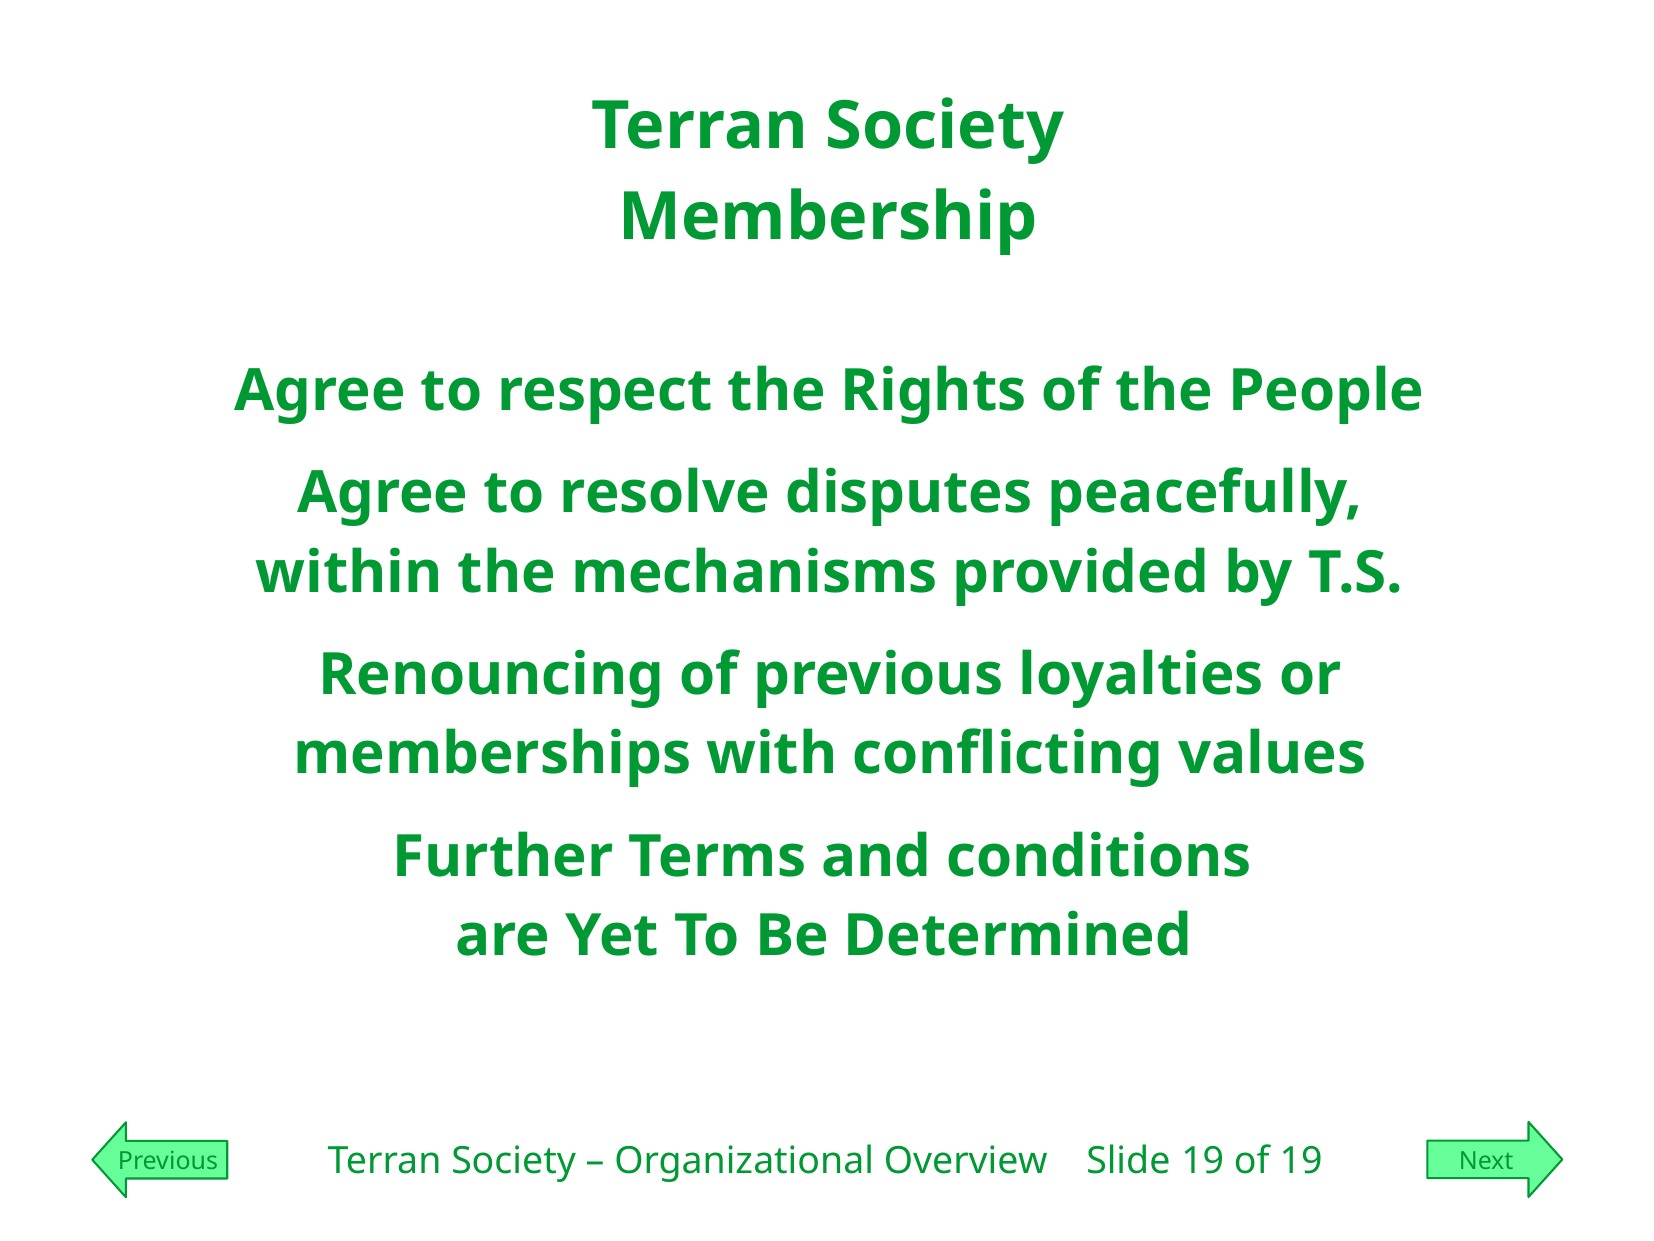

# Terran Society Membership
Agree to respect the Rights of the People
Agree to resolve disputes peacefully,
within the mechanisms provided by T.S.
Renouncing of previous loyalties or memberships with conflicting values
Further Terms and conditions
are Yet To Be Determined
Next
Previous
Terran Society – Organizational Overview Slide of 19